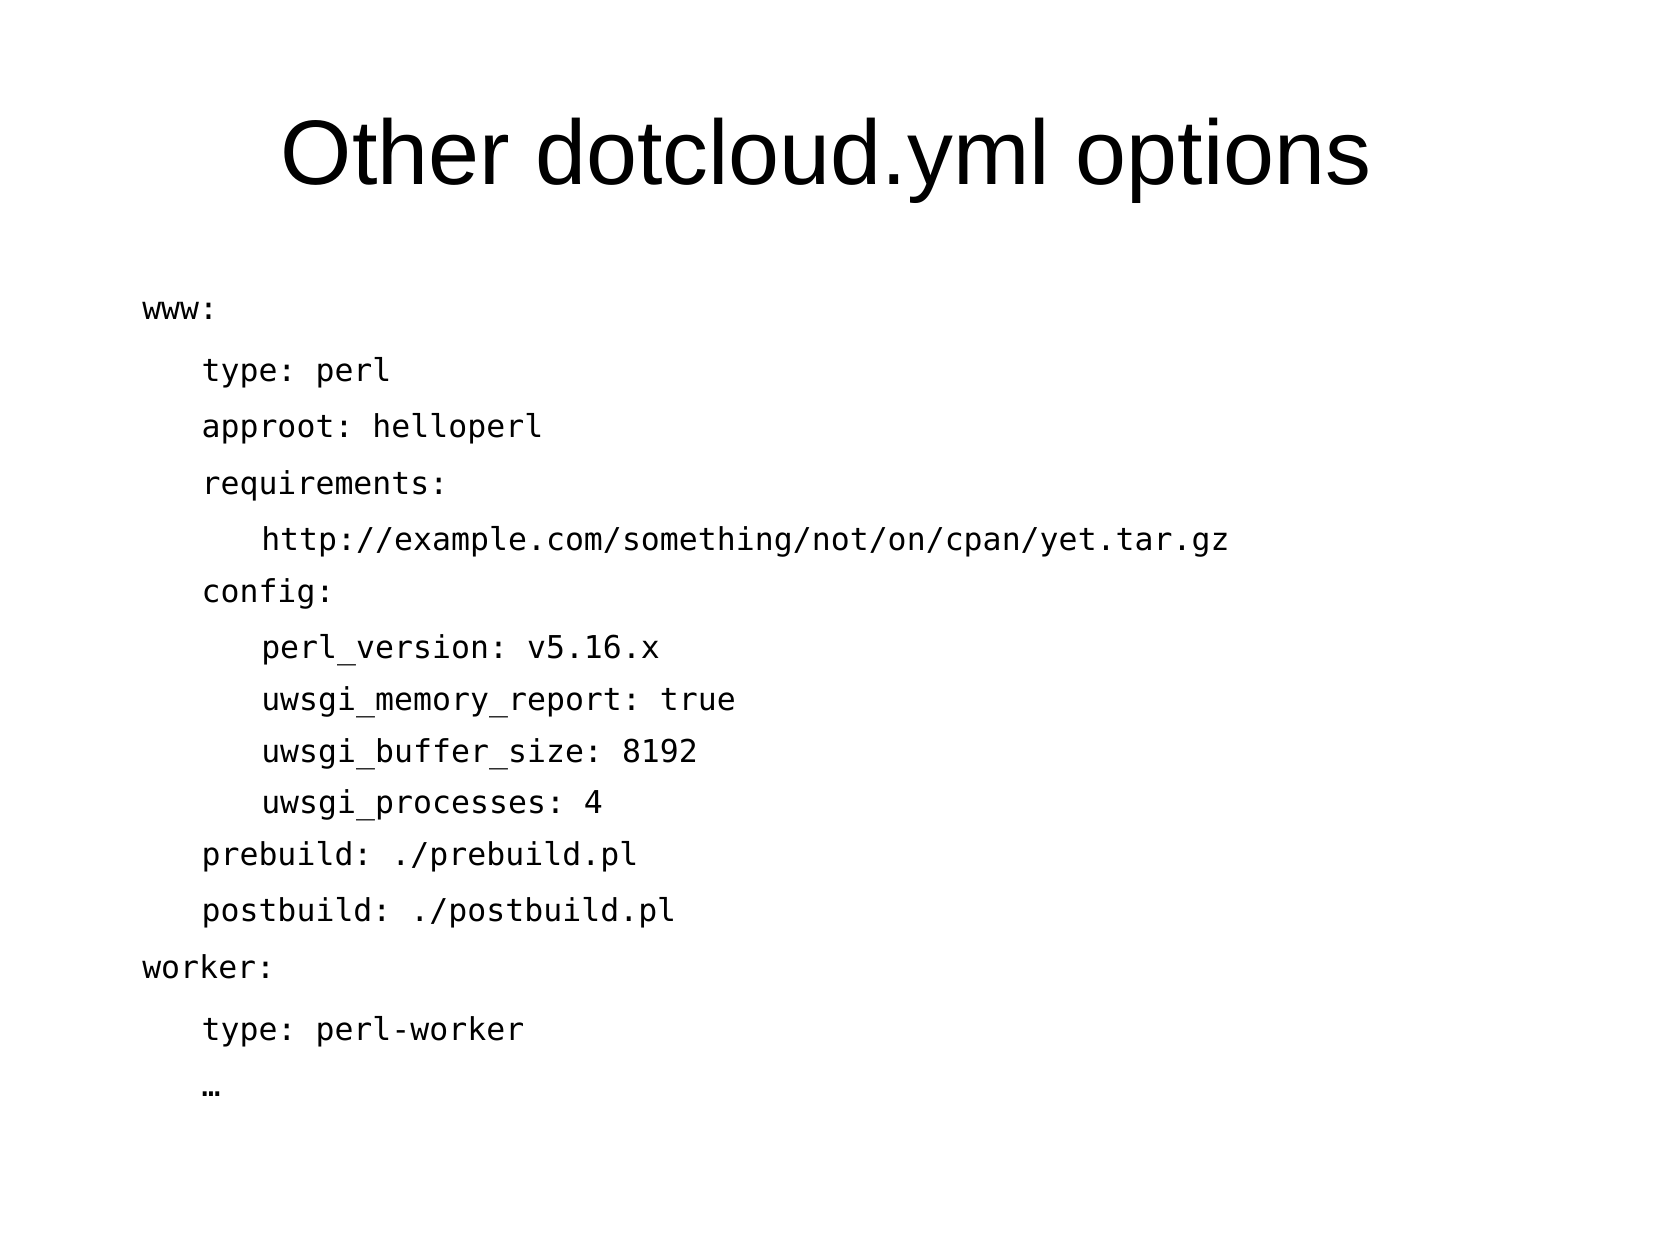

# Other dotcloud.yml options
www:
type: perl
approot: helloperl
requirements:
http://example.com/something/not/on/cpan/yet.tar.gz
config:
perl_version: v5.16.x
uwsgi_memory_report: true
uwsgi_buffer_size: 8192
uwsgi_processes: 4
prebuild: ./prebuild.pl
postbuild: ./postbuild.pl
worker:
type: perl-worker
…